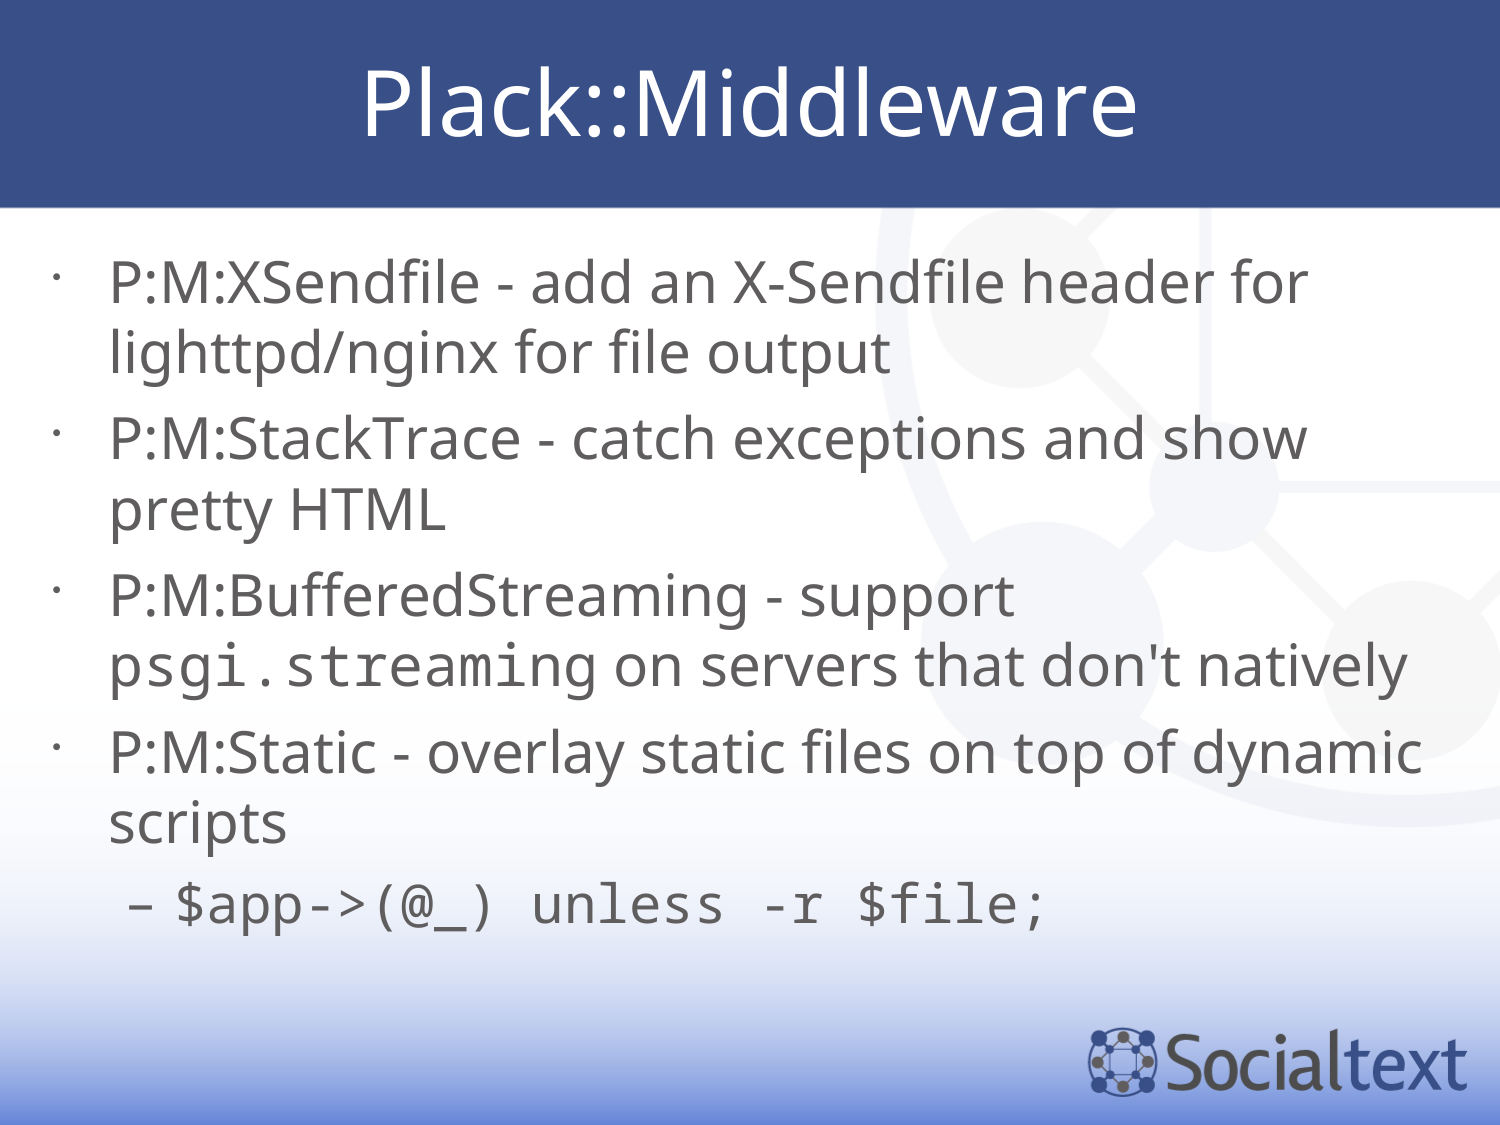

# Plack::Middleware
P:M:XSendfile - add an X-Sendfile header for lighttpd/nginx for file output
P:M:StackTrace - catch exceptions and show pretty HTML
P:M:BufferedStreaming - support psgi.streaming on servers that don't natively
P:M:Static - overlay static files on top of dynamic scripts
$app->(@_) unless -r $file;